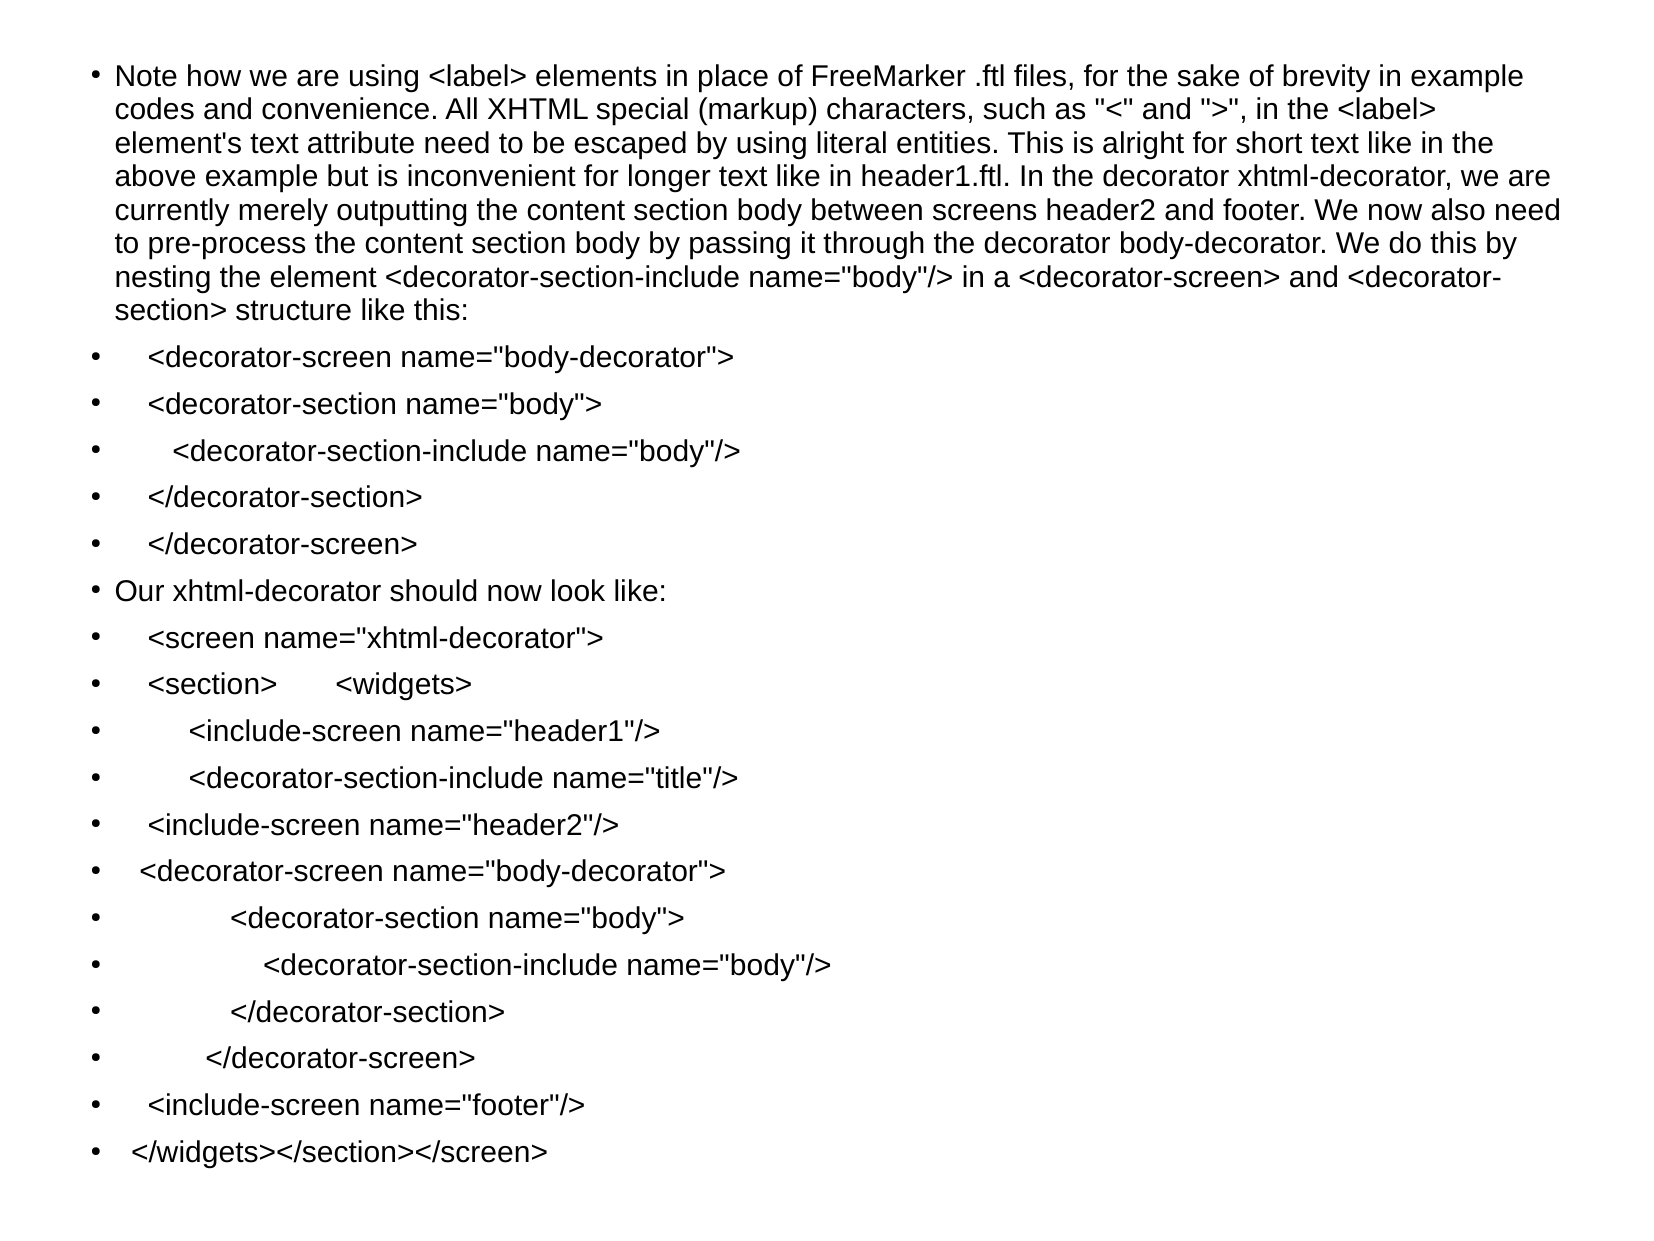

# Note how we are using <label> elements in place of FreeMarker .ftl files, for the sake of brevity in example codes and convenience. All XHTML special (markup) characters, such as "<" and ">", in the <label> element's text attribute need to be escaped by using literal entities. This is alright for short text like in the above example but is inconvenient for longer text like in header1.ftl. In the decorator xhtml-decorator, we are currently merely outputting the content section body between screens header2 and footer. We now also need to pre-process the content section body by passing it through the decorator body-decorator. We do this by nesting the element <decorator-section-include name="body"/> in a <decorator-screen> and <decorator-section> structure like this:
 <decorator-screen name="body-decorator">
 <decorator-section name="body">
 <decorator-section-include name="body"/>
 </decorator-section>
 </decorator-screen>
Our xhtml-decorator should now look like:
 <screen name="xhtml-decorator">
 <section> <widgets>
 <include-screen name="header1"/>
 <decorator-section-include name="title"/>
 <include-screen name="header2"/>
 <decorator-screen name="body-decorator">
 <decorator-section name="body">
 <decorator-section-include name="body"/>
 </decorator-section>
 </decorator-screen>
 <include-screen name="footer"/>
 </widgets></section></screen>